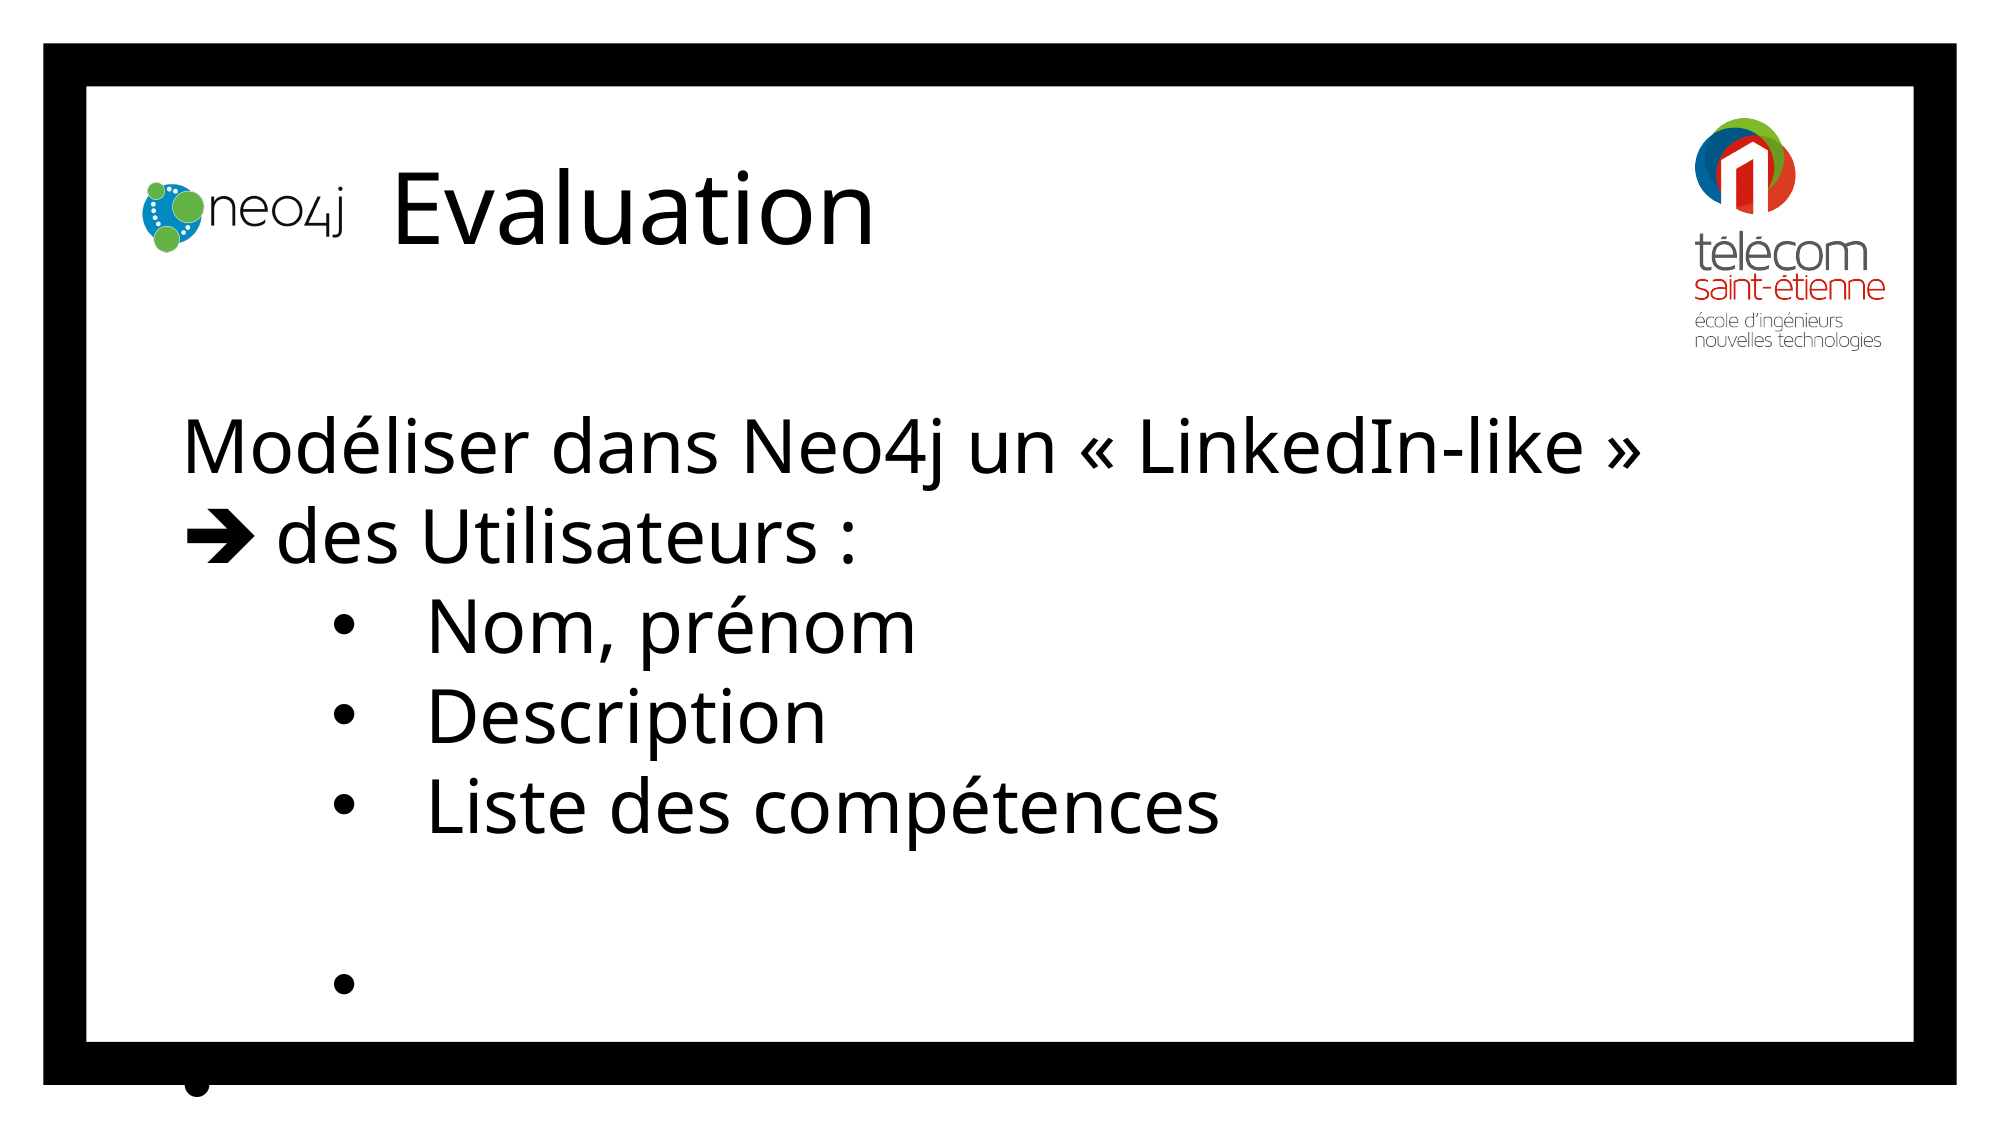

# Evaluation
Modéliser dans Neo4j un « LinkedIn-like »
 des Utilisateurs :
Nom, prénom
Description
Liste des compétences